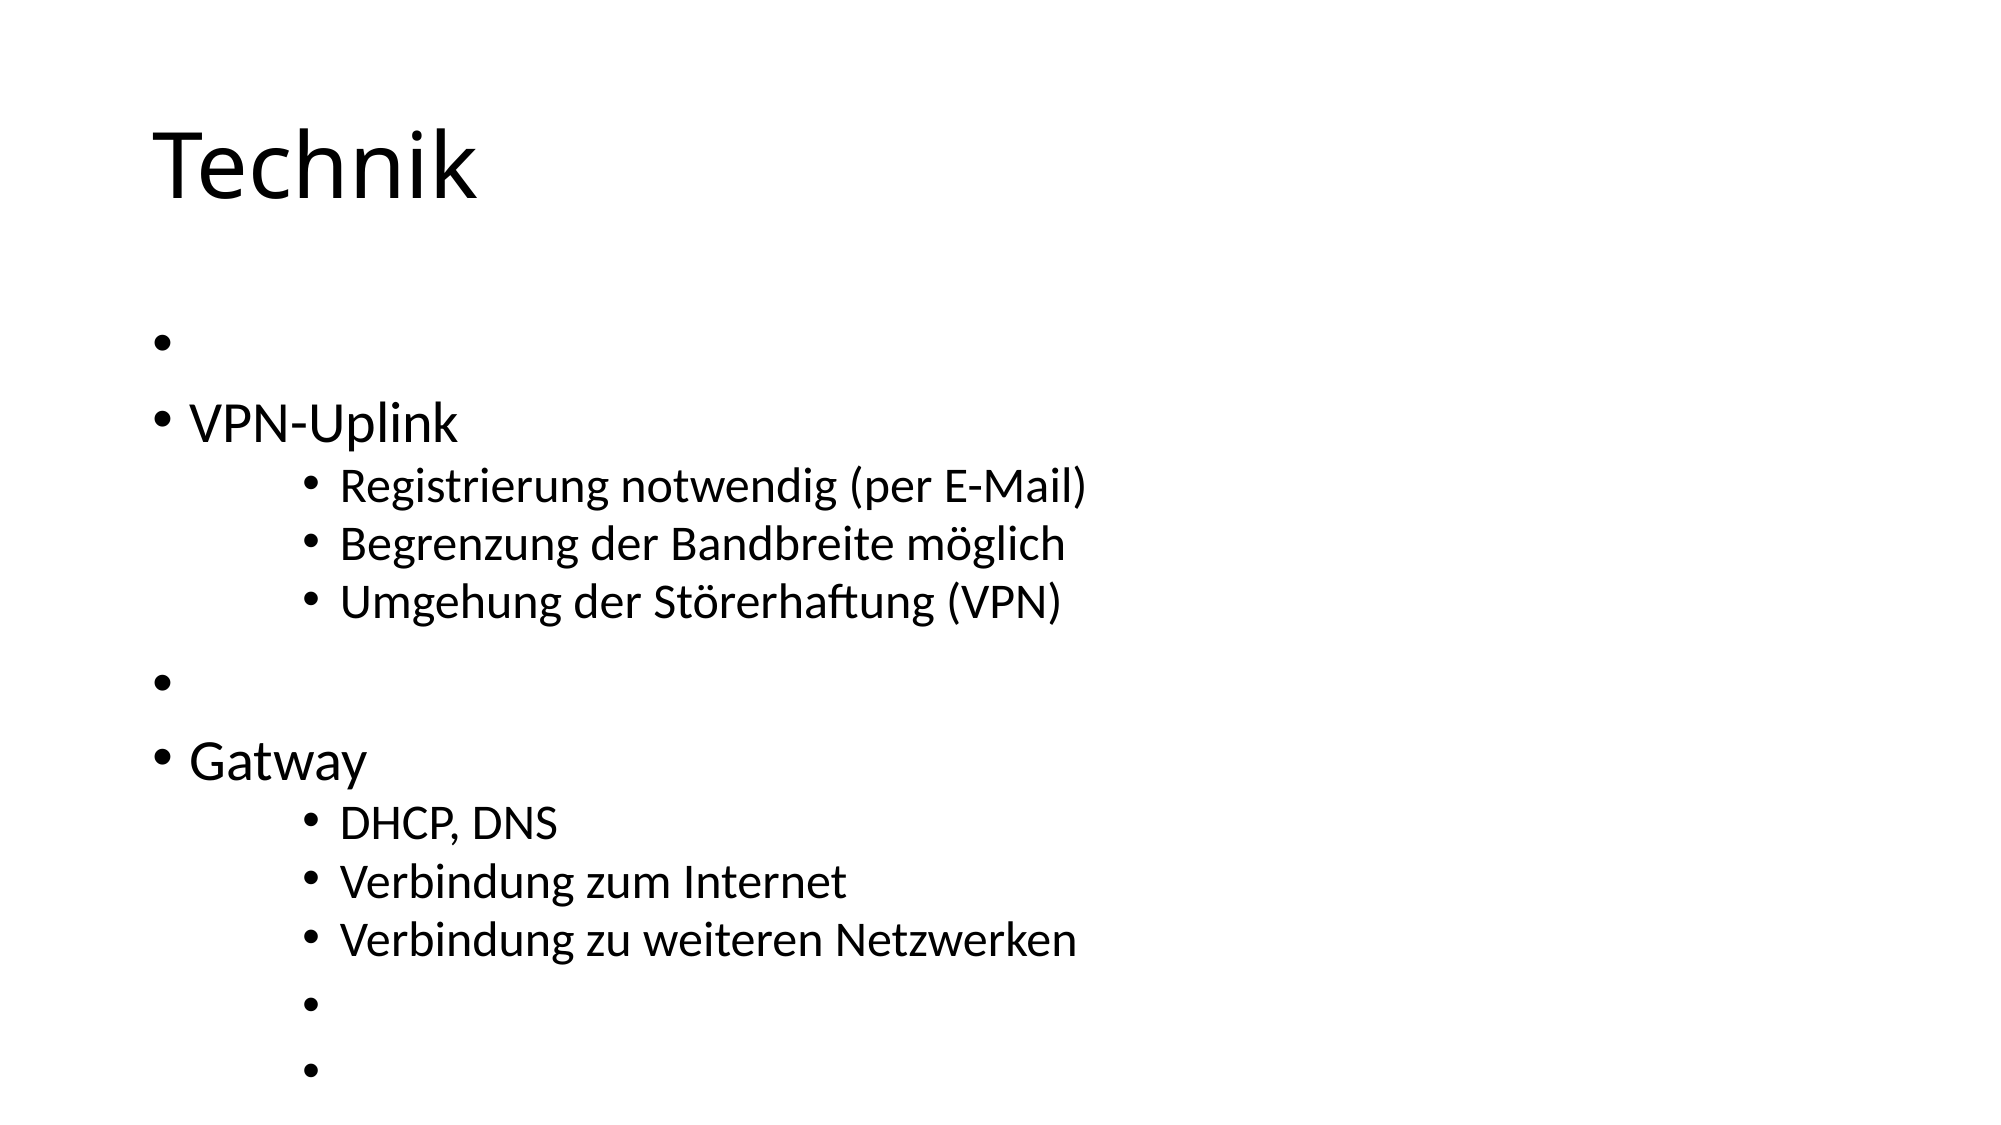

# Technik
VPN-Uplink
Registrierung notwendig (per E-Mail)
Begrenzung der Bandbreite möglich
Umgehung der Störerhaftung (VPN)
Gatway
DHCP, DNS
Verbindung zum Internet
Verbindung zu weiteren Netzwerken